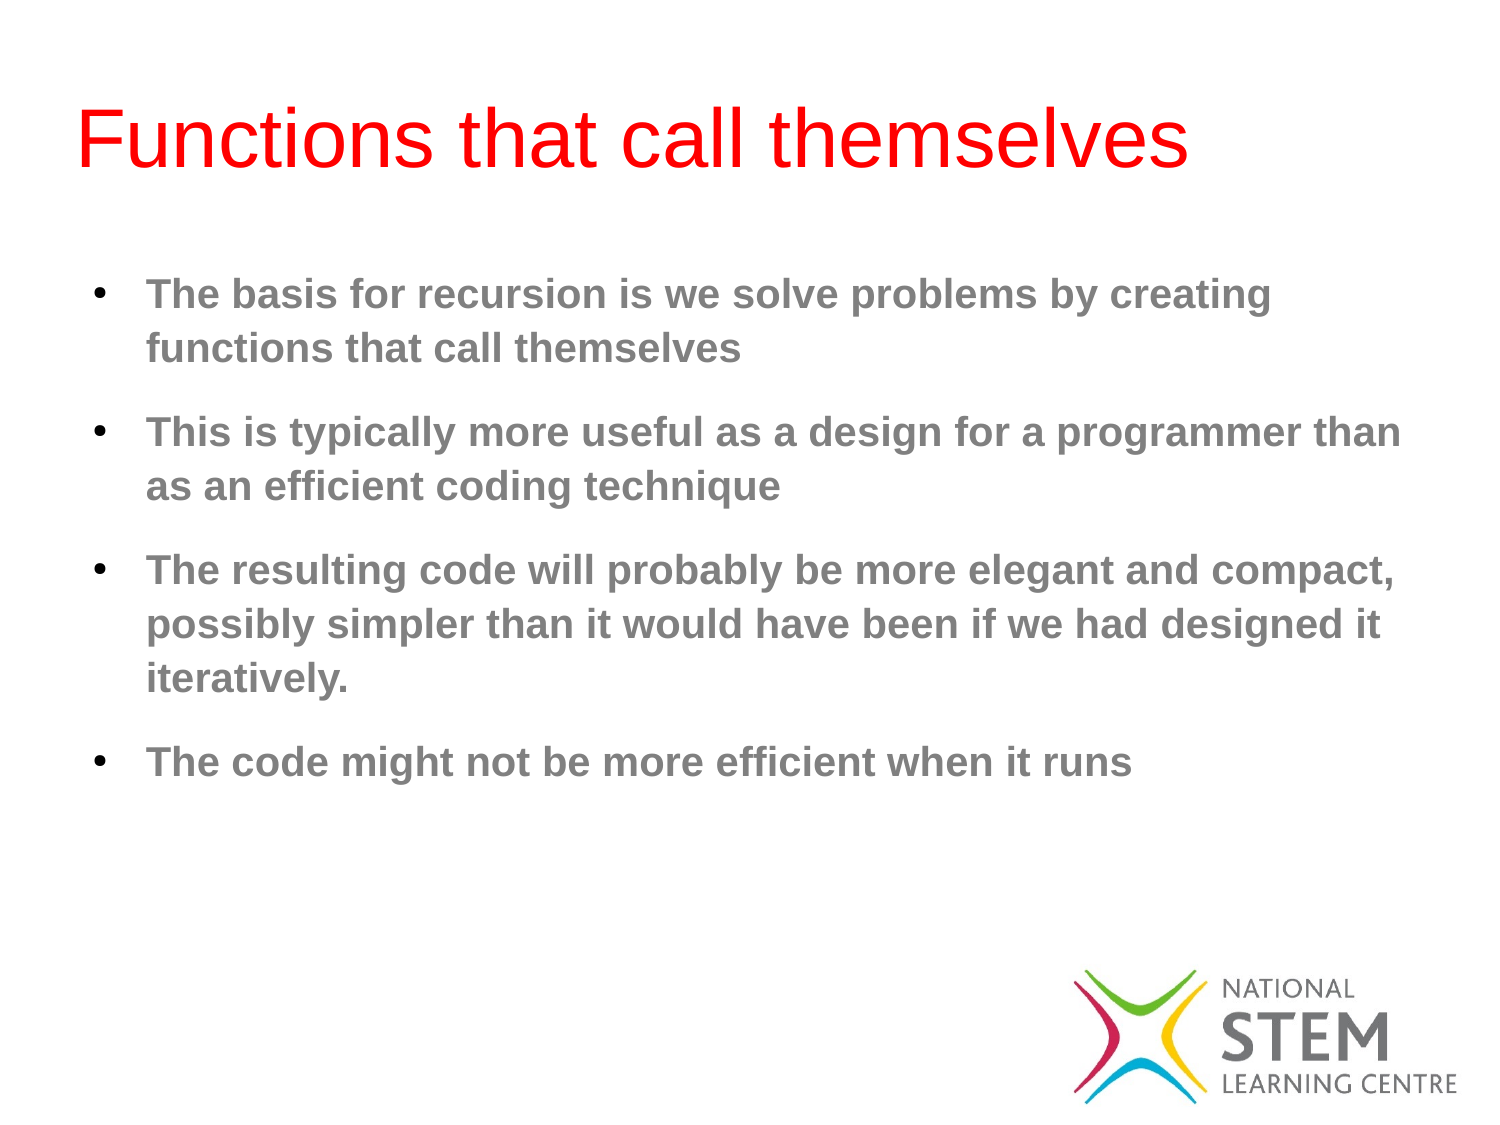

# Functions that call themselves
The basis for recursion is we solve problems by creating functions that call themselves
This is typically more useful as a design for a programmer than as an efficient coding technique
The resulting code will probably be more elegant and compact, possibly simpler than it would have been if we had designed it iteratively.
The code might not be more efficient when it runs